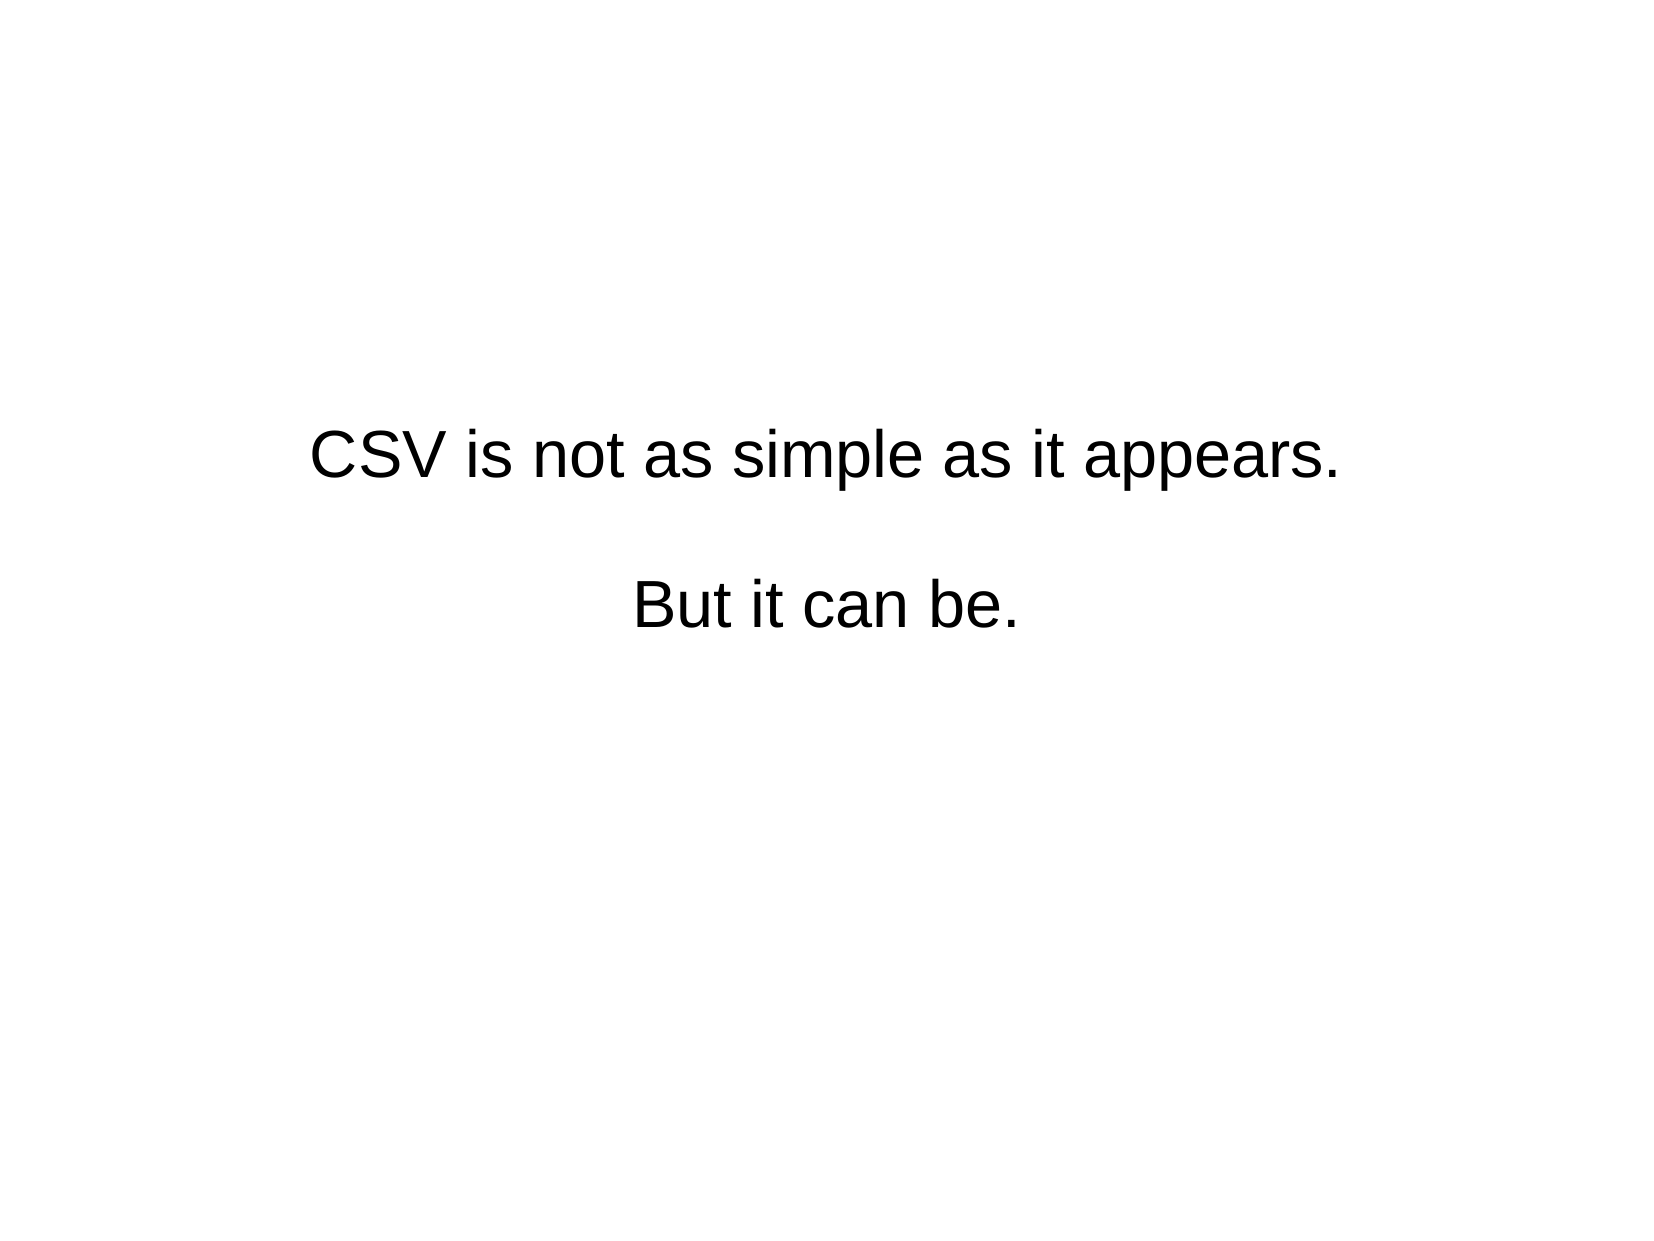

# CSV is not as simple as it appears.
But it can be.